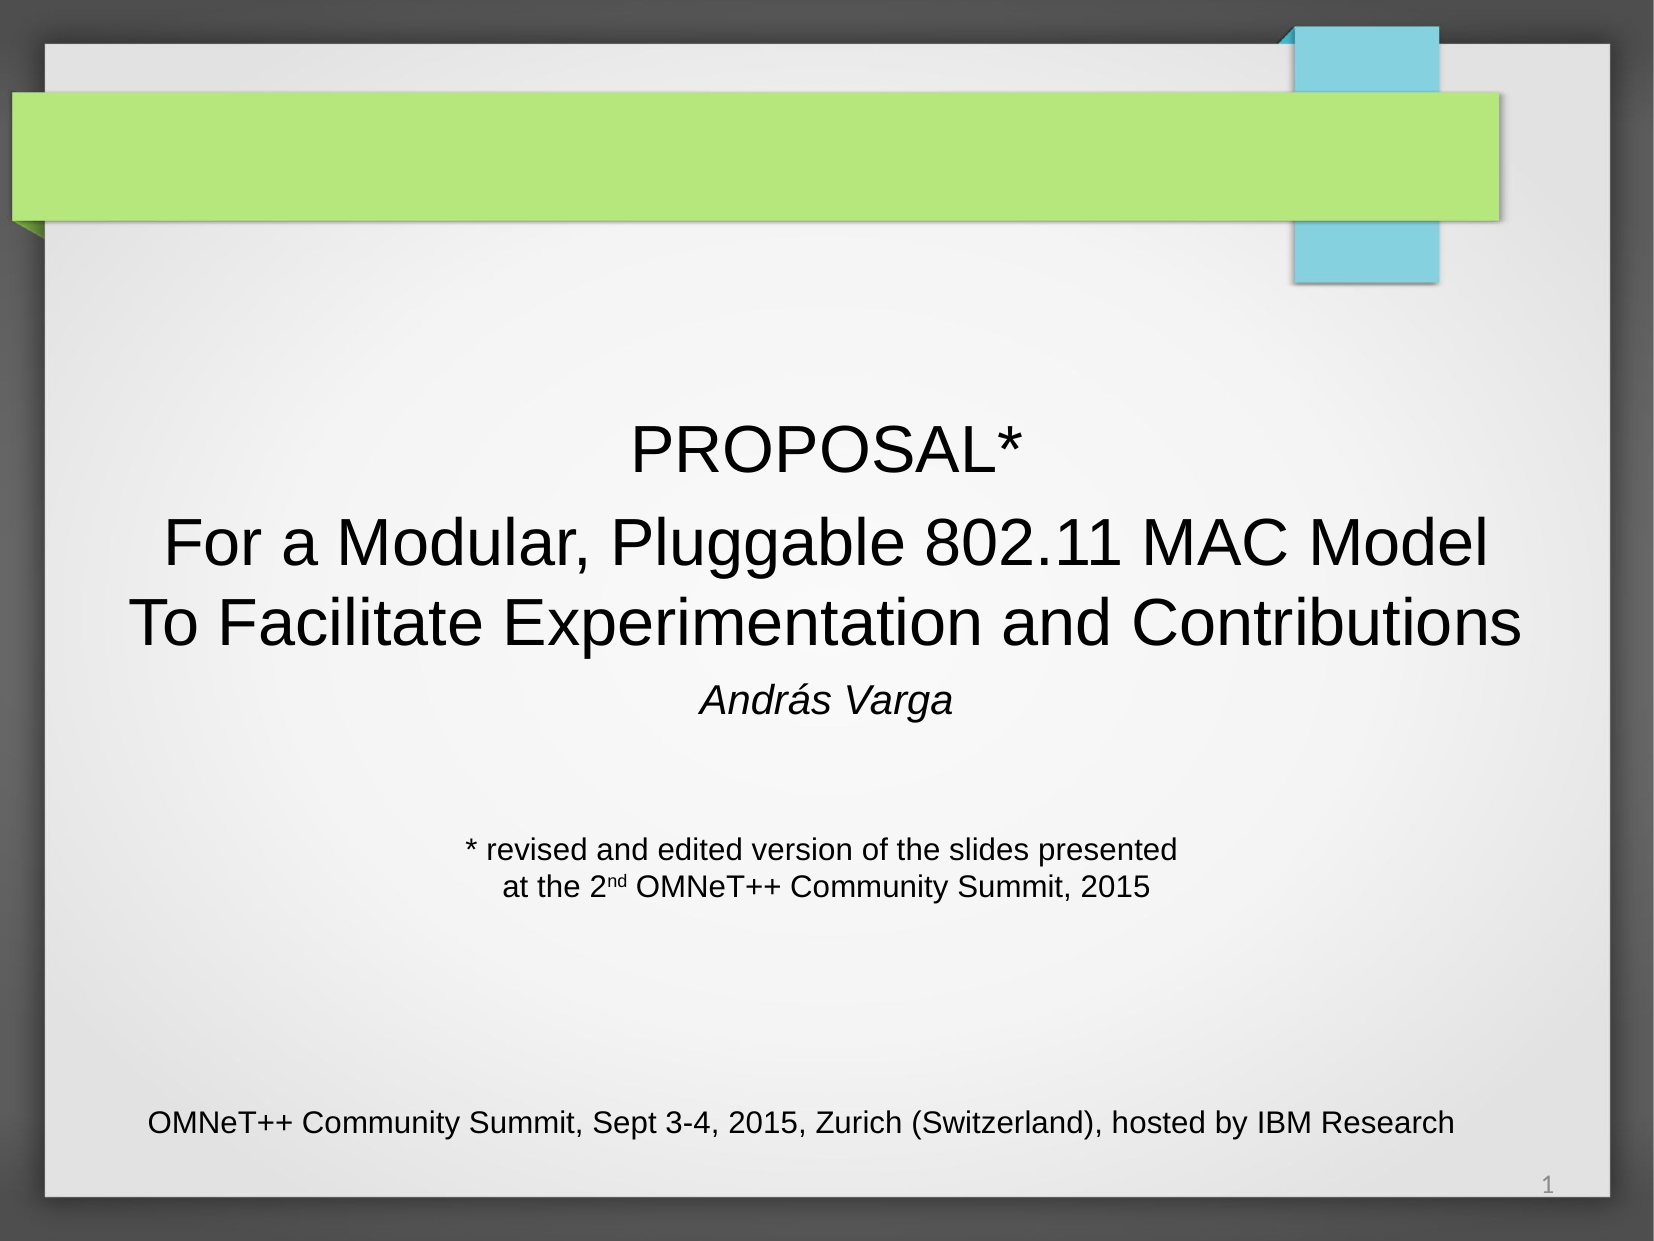

# PROPOSAL*
For a Modular, Pluggable 802.11 MAC Model
To Facilitate Experimentation and Contributions
András Varga
* revised and edited version of the slides presented
at the 2nd OMNeT++ Community Summit, 2015
OMNeT++ Community Summit, Sept 3-4, 2015, Zurich (Switzerland), hosted by IBM Research